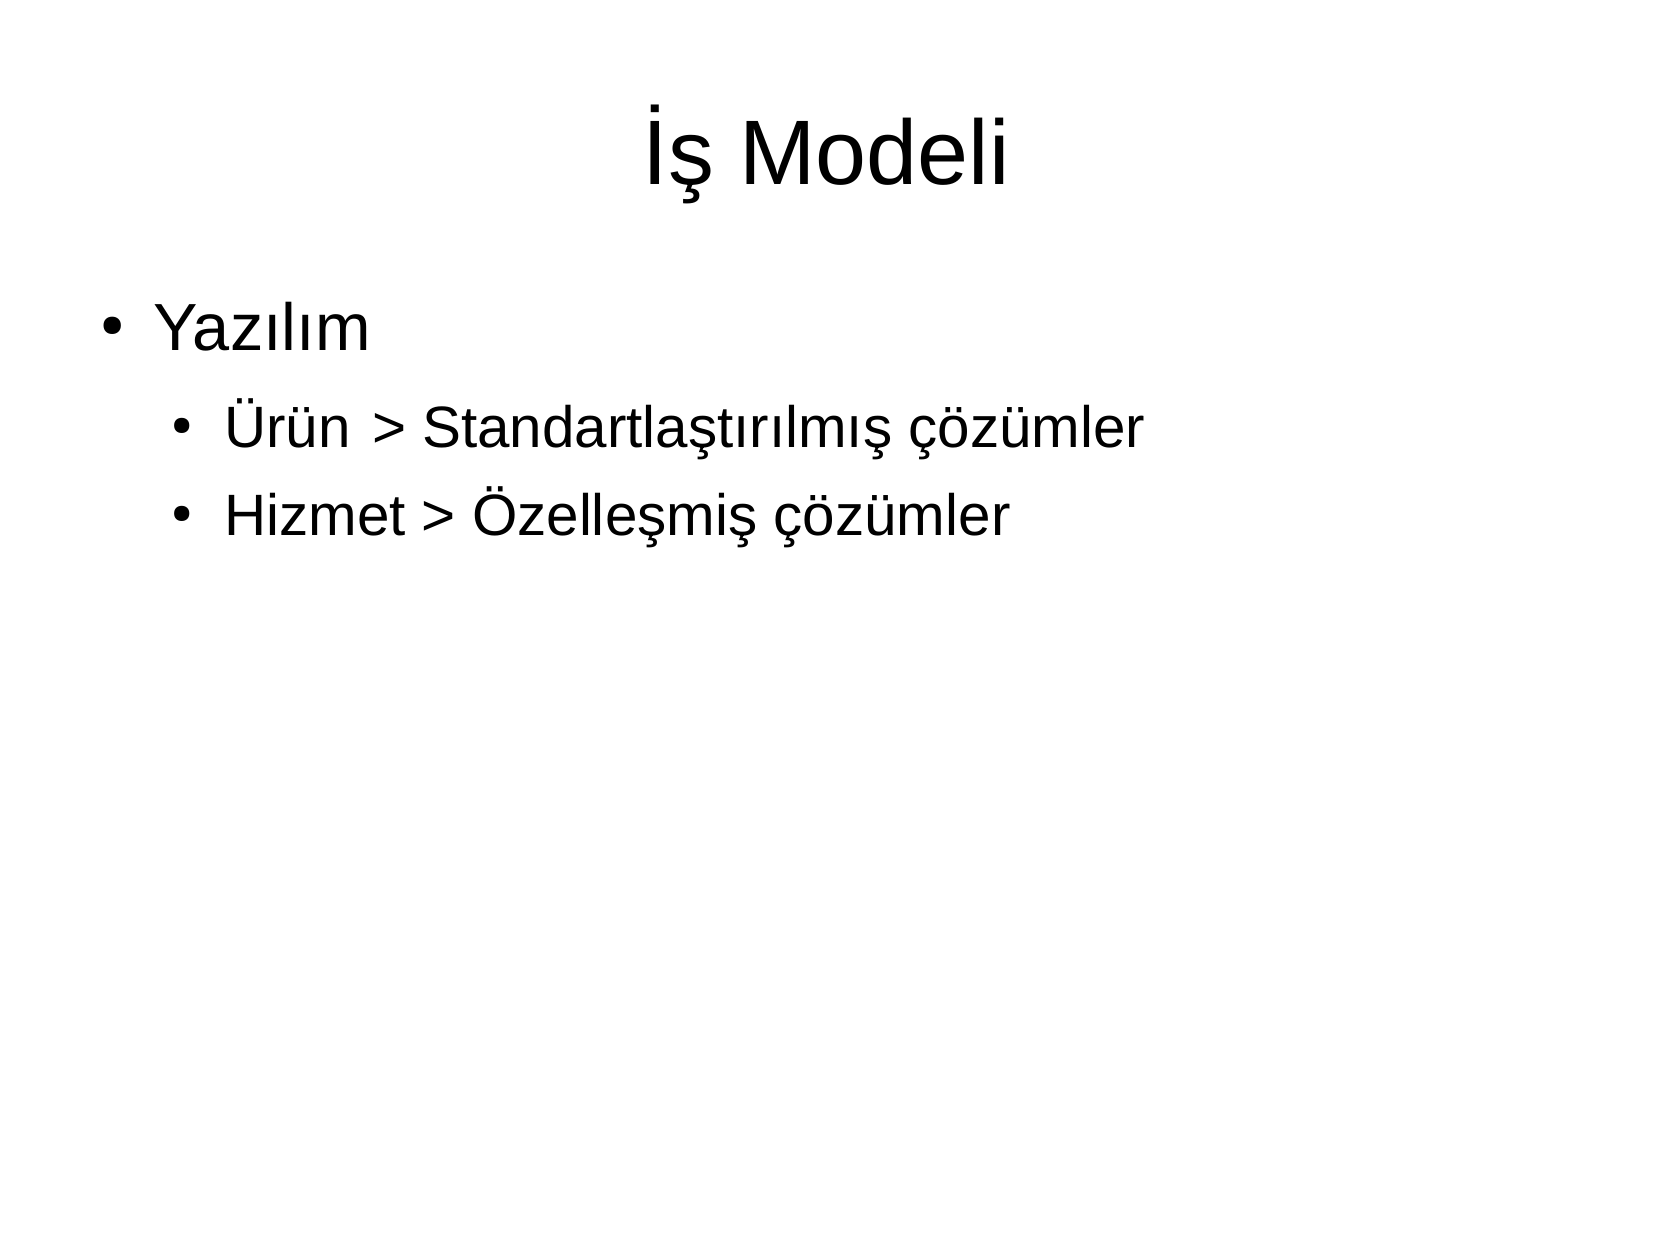

# İş Modeli
Yazılım
Ürün	> Standartlaştırılmış çözümler
Hizmet > Özelleşmiş çözümler